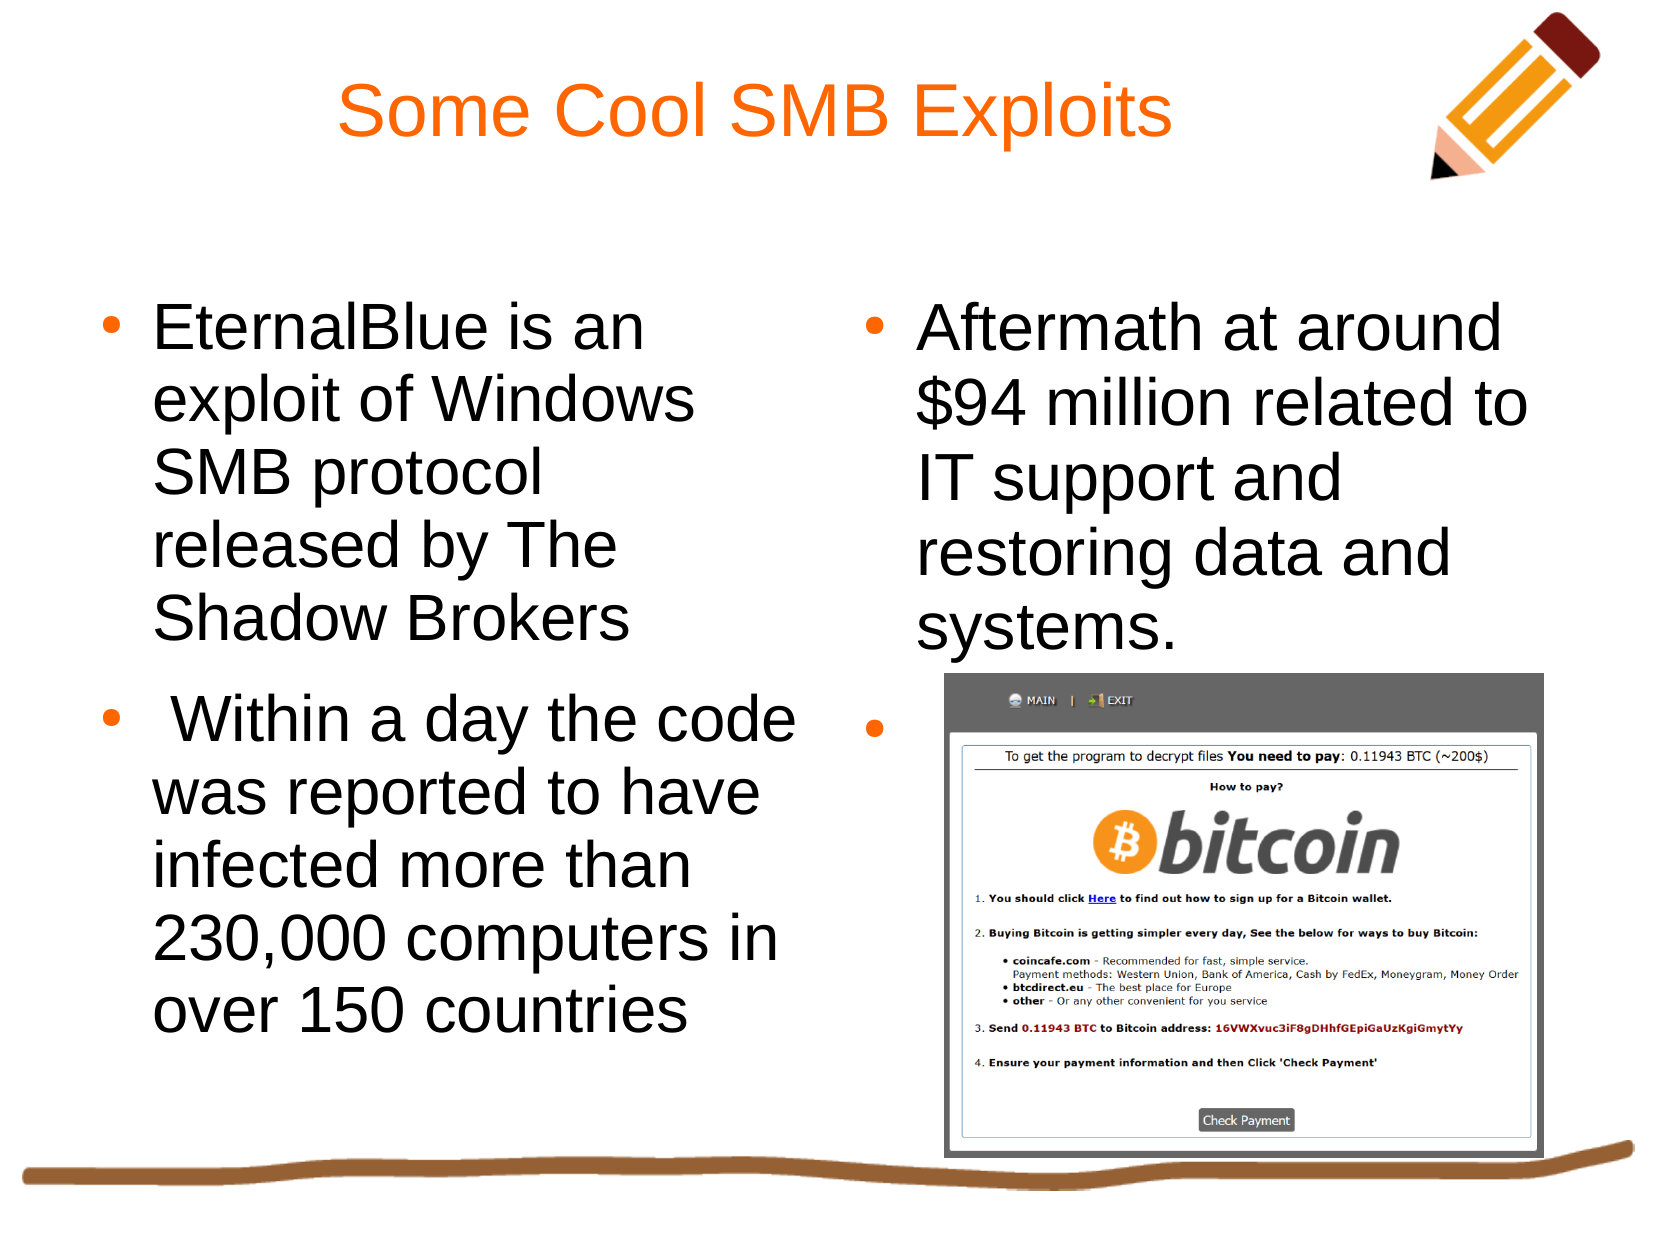

# Some Cool SMB Exploits
EternalBlue is an exploit of Windows SMB protocol released by The Shadow Brokers
 Within a day the code was reported to have infected more than 230,000 computers in over 150 countries
Aftermath at around $94 million related to IT support and restoring data and systems.